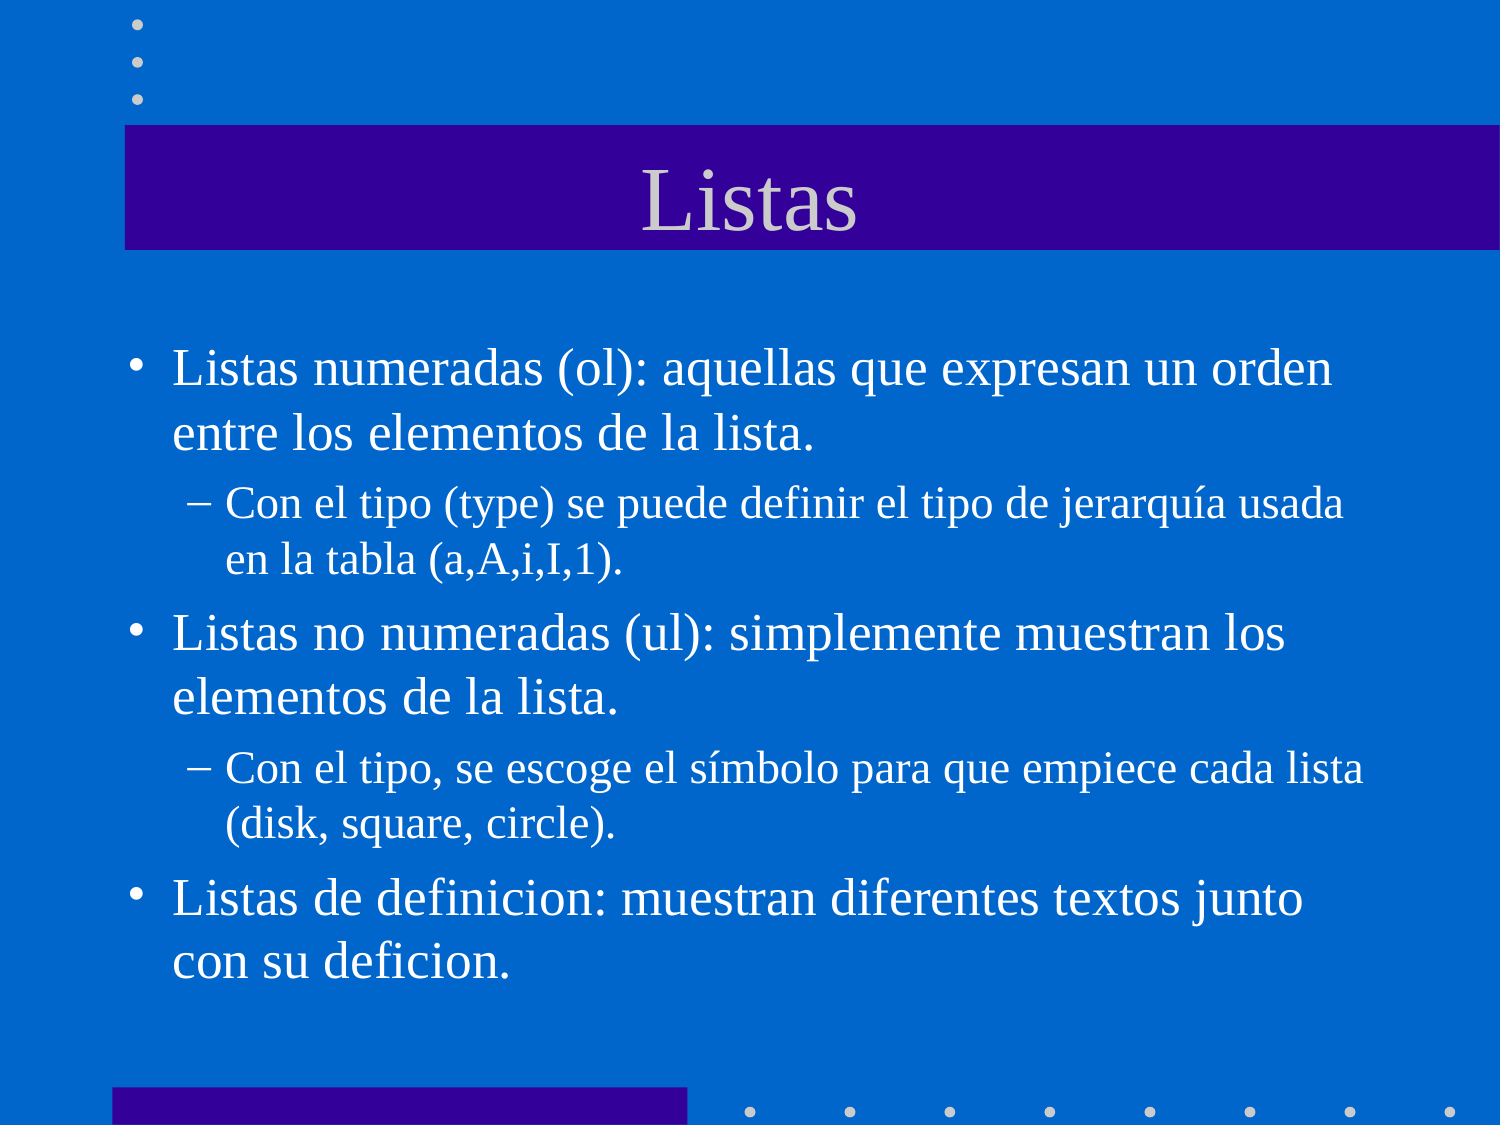

# Listas
Listas numeradas (ol): aquellas que expresan un orden entre los elementos de la lista.
Con el tipo (type) se puede definir el tipo de jerarquía usada en la tabla (a,A,i,I,1).
Listas no numeradas (ul): simplemente muestran los elementos de la lista.
Con el tipo, se escoge el símbolo para que empiece cada lista (disk, square, circle).
Listas de definicion: muestran diferentes textos junto con su deficion.